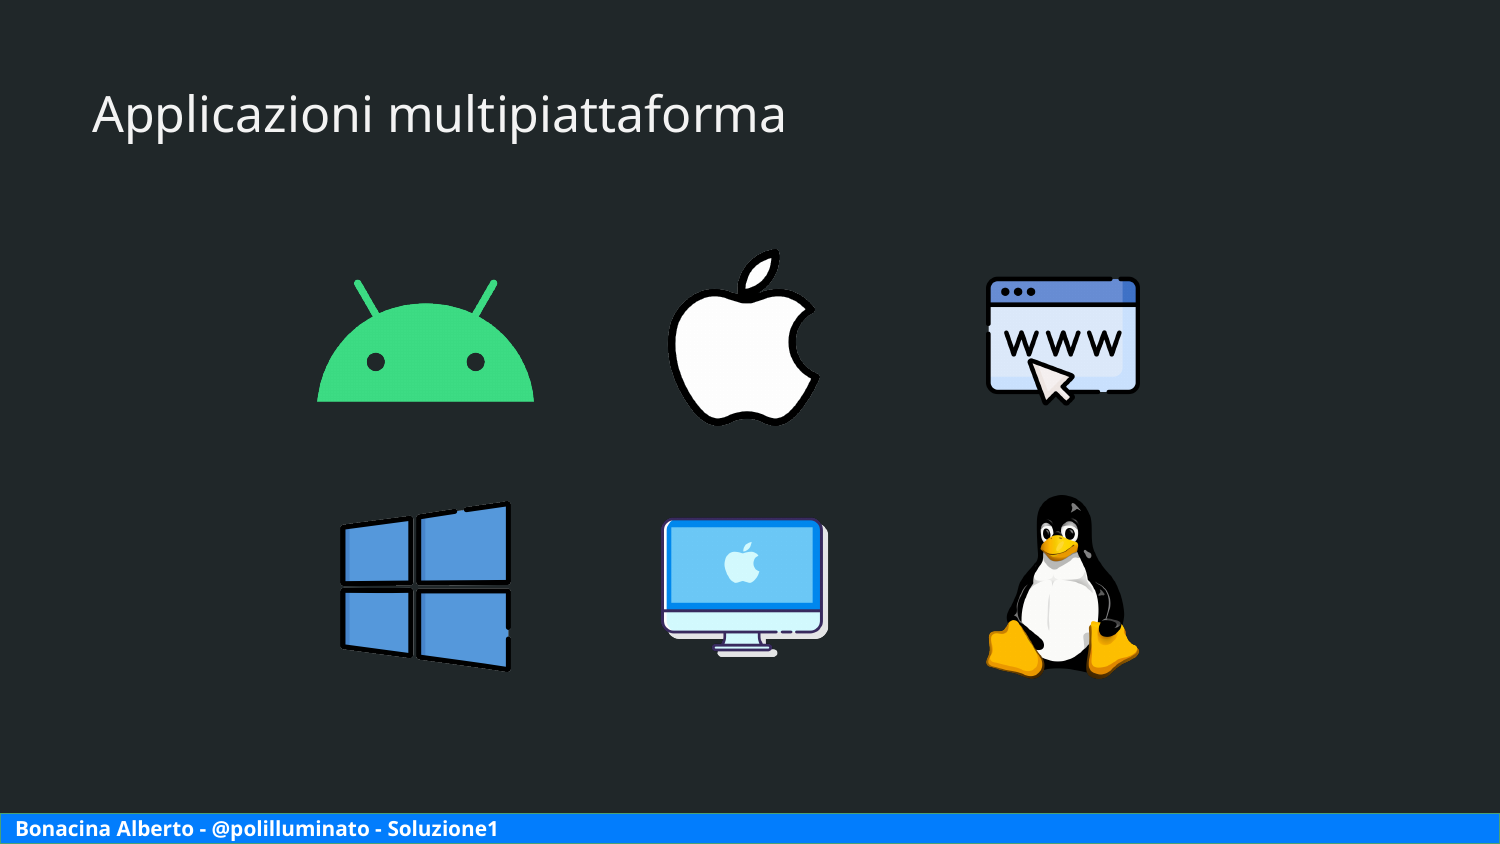

Applicazioni multipiattaforma
Bonacina Alberto - @polilluminato - Soluzione1